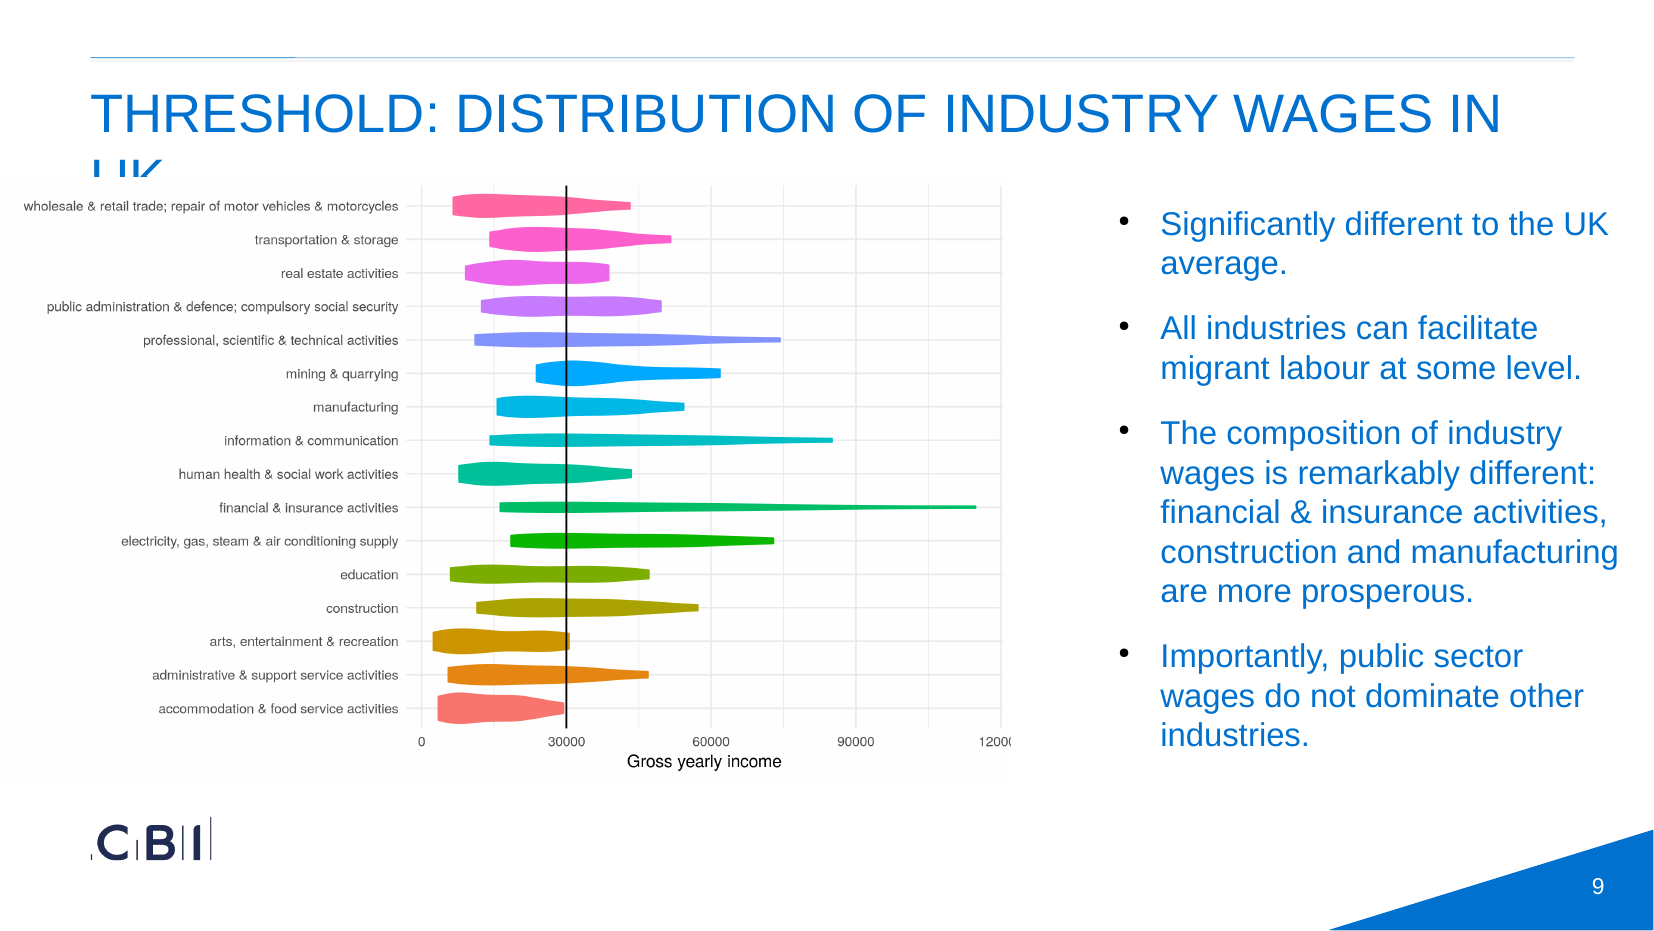

# Threshold: Distribution of industry wages in UK
Significantly different to the UK average.
All industries can facilitate migrant labour at some level.
The composition of industry wages is remarkably different: financial & insurance activities, construction and manufacturing are more prosperous.
Importantly, public sector wages do not dominate other industries.